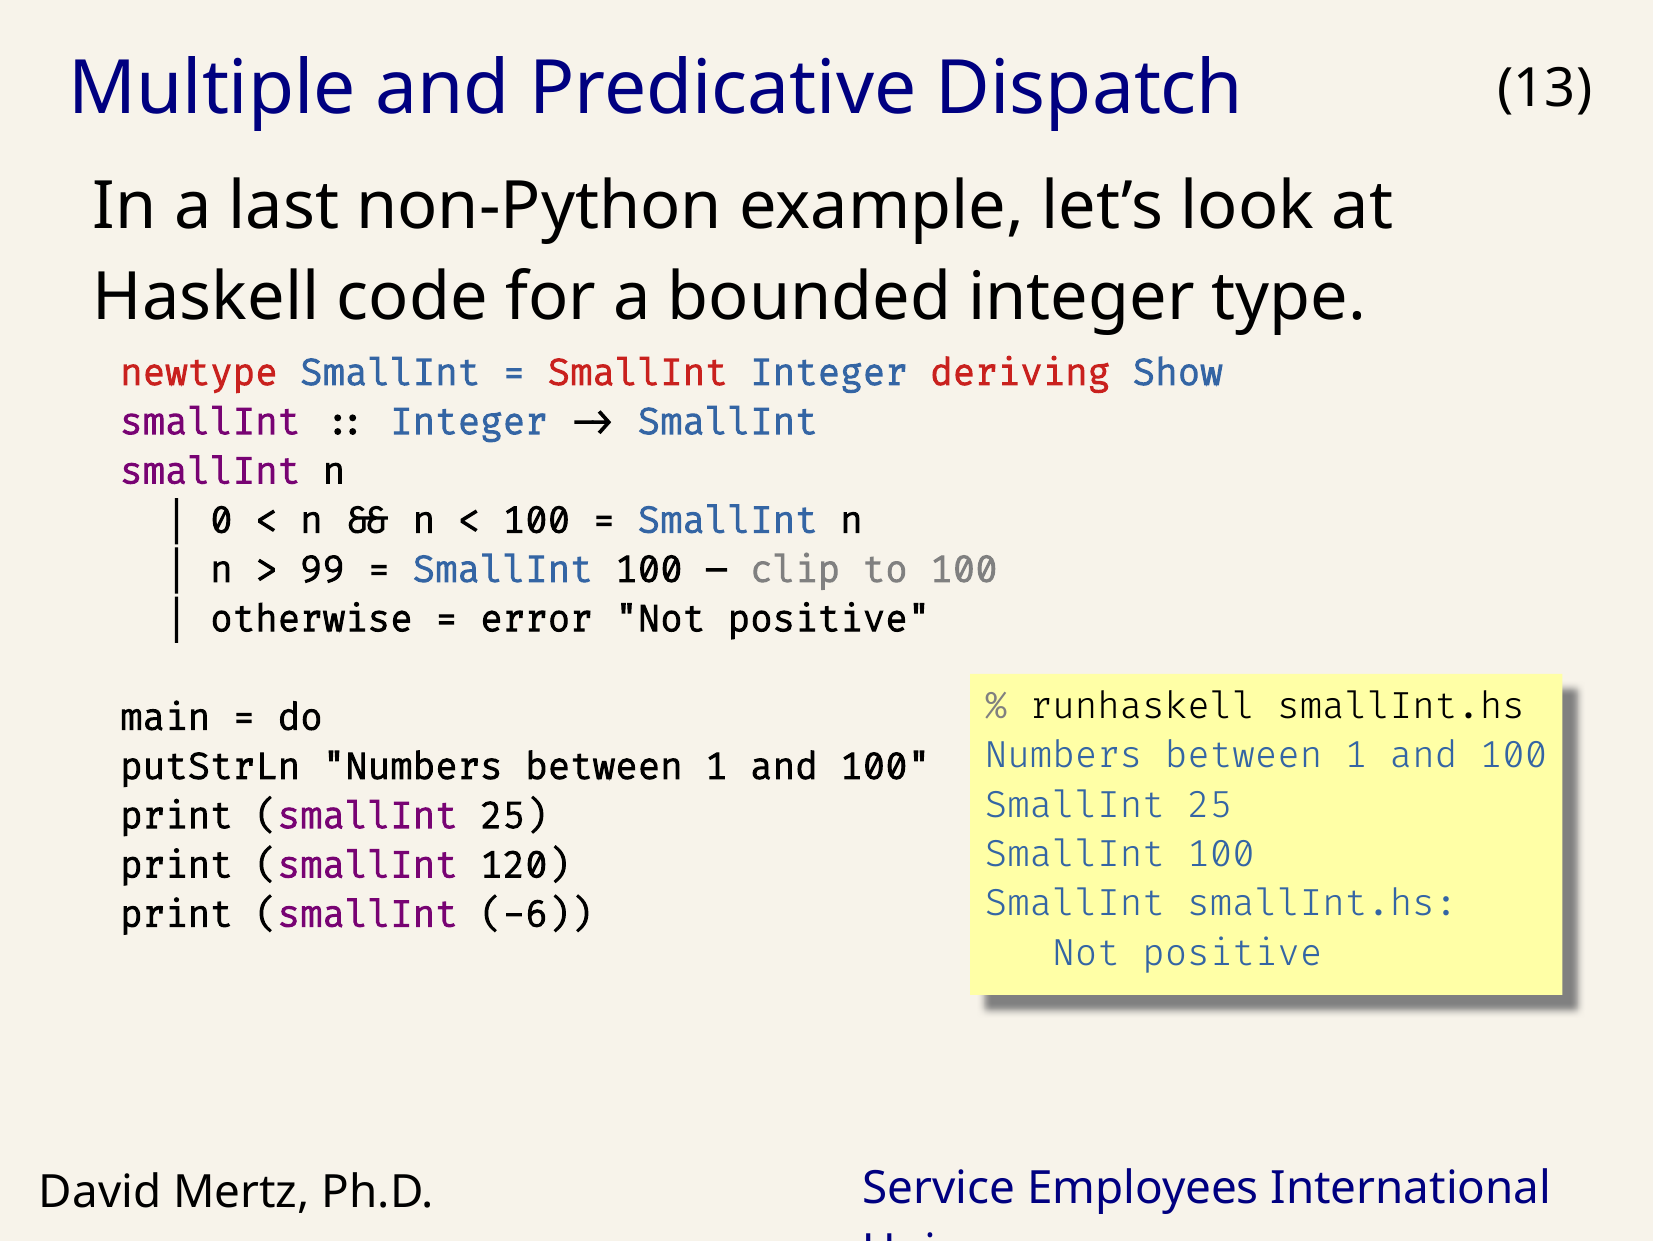

In a last non-Python example, let’s look at Haskell code for a bounded integer type.
newtype SmallInt = SmallInt Integer deriving Show
smallInt :: Integer -> SmallInt
smallInt n
 | 0 < n && n < 100 = SmallInt n
 | n > 99 = SmallInt 100 – clip to 100
 | otherwise = error "Not positive"
main = do
putStrLn "Numbers between 1 and 100"
print (smallInt 25)
print (smallInt 120)
print (smallInt (-6))
% runhaskell smallInt.hs
Numbers between 1 and 100
SmallInt 25
SmallInt 100
SmallInt smallInt.hs:
 Not positive